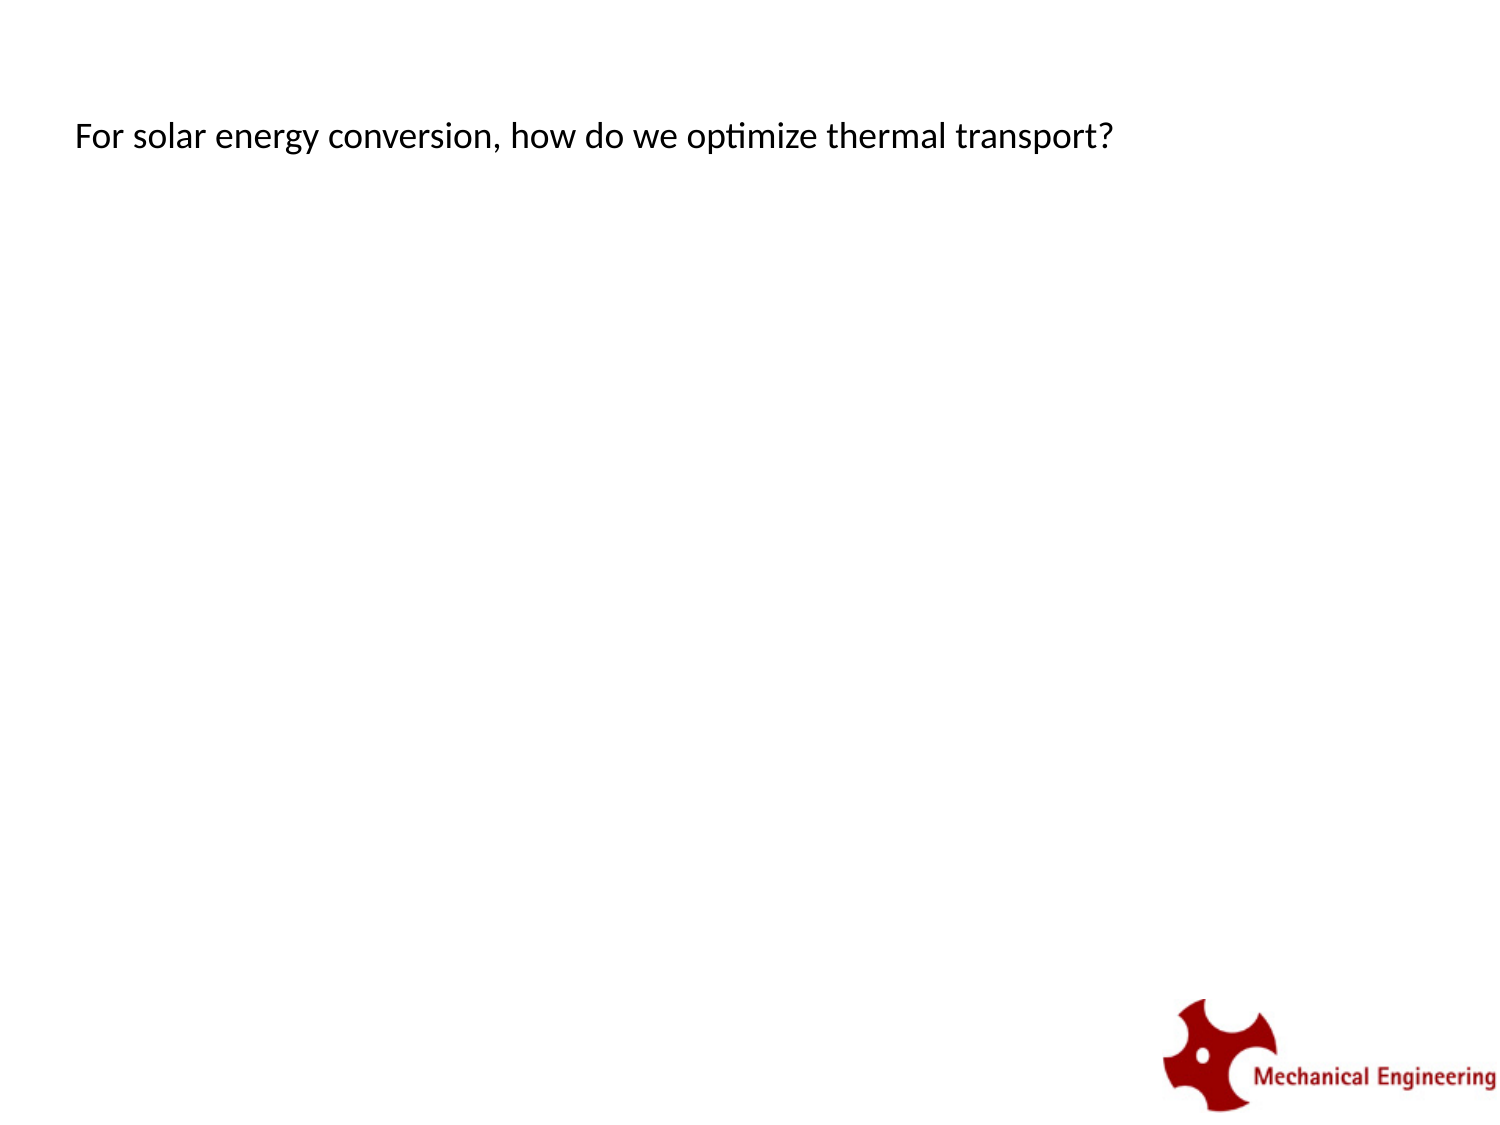

# For solar energy conversion, how do we optimize thermal transport?